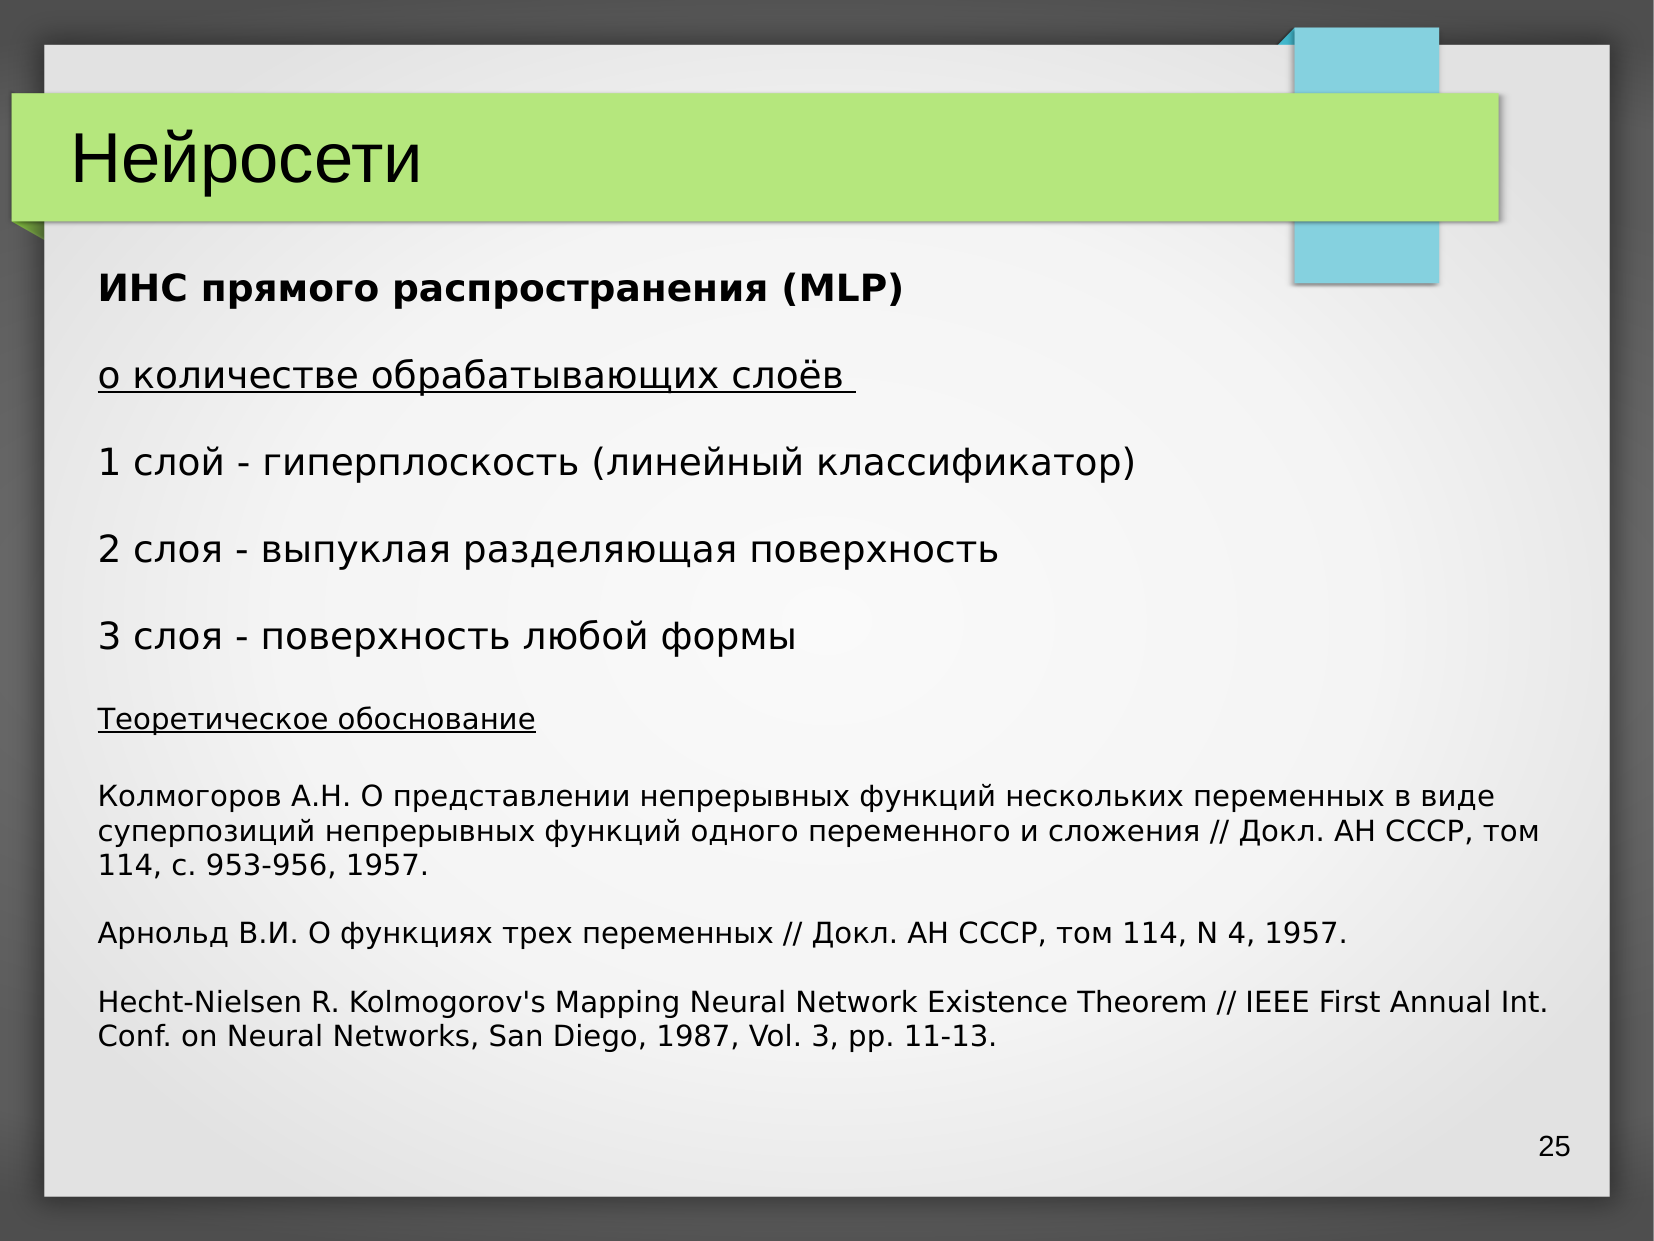

# Нейросети
ИНС прямого распространения (MLP)
о количестве обрабатывающих слоёв
1 слой - гиперплоскость (линейный классификатор)
2 слоя - выпуклая разделяющая поверхность
3 слоя - поверхность любой формы
Теоретическое обоснование
Колмогоров А.Н. О представлении непрерывных функций нескольких переменных в виде суперпозиций непрерывных функций одного переменного и сложения // Докл. АН СССР, том 114, с. 953-956, 1957.
Арнольд В.И. О функциях трех переменных // Докл. АН СССР, том 114, N 4, 1957.
Hecht-Nielsen R. Kolmogorov's Mapping Neural Network Existence Theorem // IEEE First Annual Int. Conf. on Neural Networks, San Diego, 1987, Vol. 3, pp. 11-13.
25